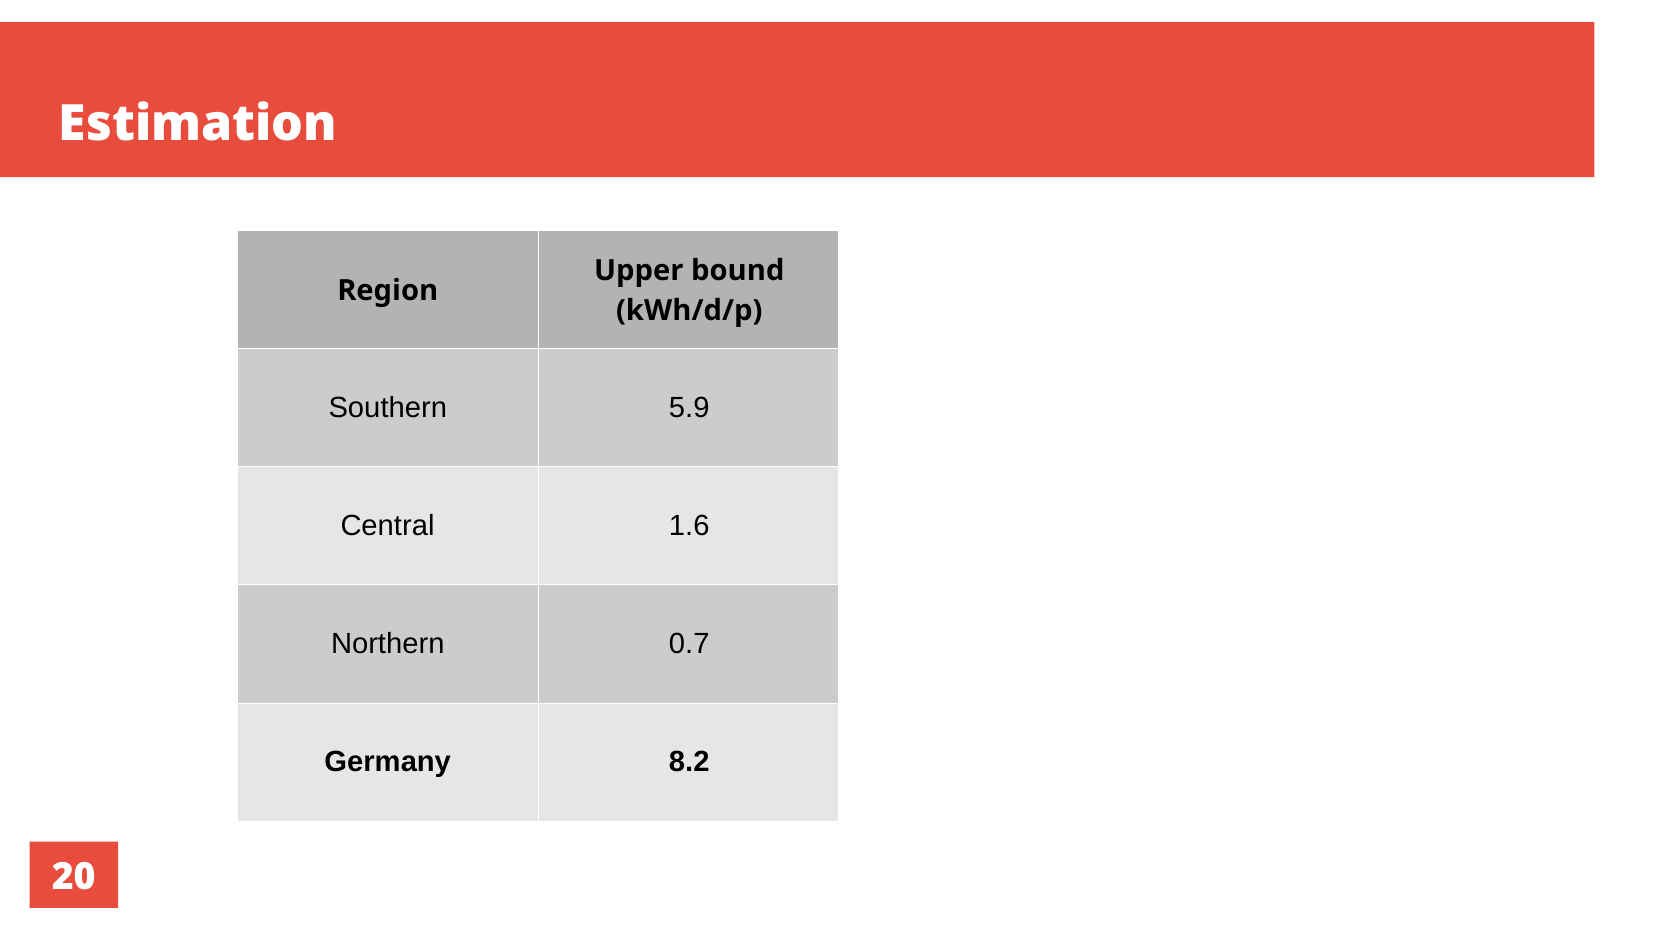

# Estimation
| Region | Upper bound (kWh/d/p) | Estimation (kWh/d/p) | Actual real number (kWh/d/p) |
| --- | --- | --- | --- |
| Southern | 5.9 | 1.2 | ? |
| Central | 1.6 | 0.3 | ? |
| Northern | 0.7 | 0.1 | ? |
| Germany | 8.2 | 1.6 | 0.5 |
20